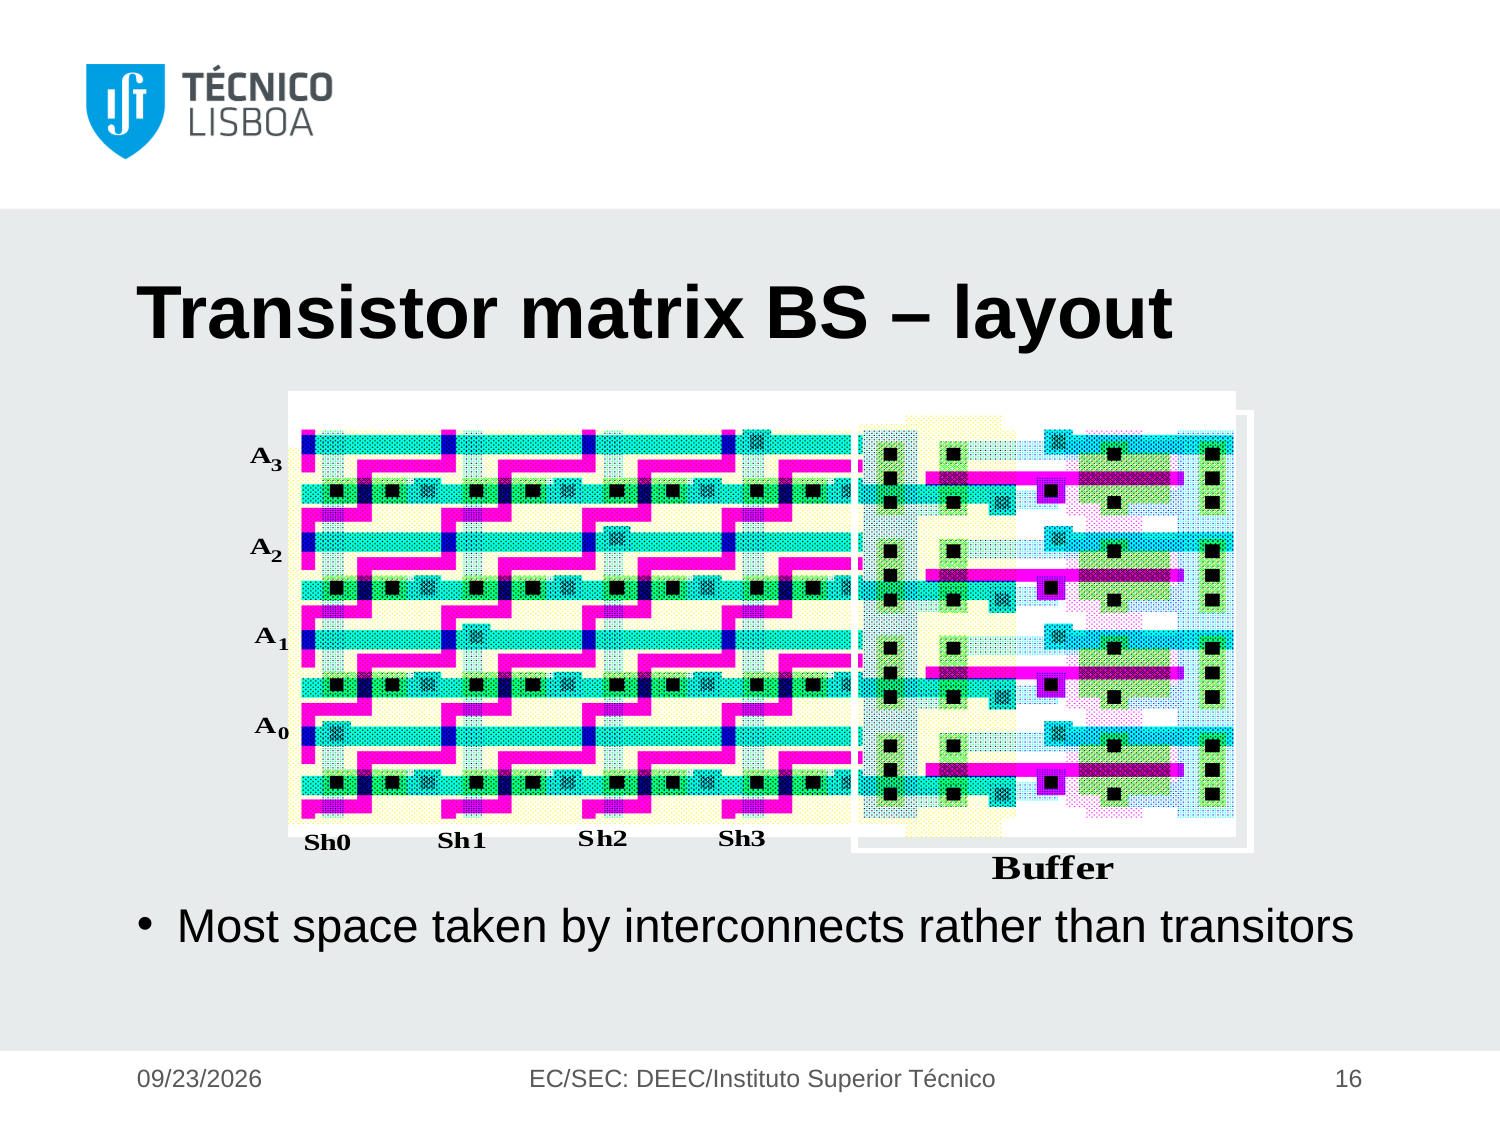

# Transistor matrix BS – layout
Most space taken by interconnects rather than transitors
EC/SEC: DEEC/Instituto Superior Técnico